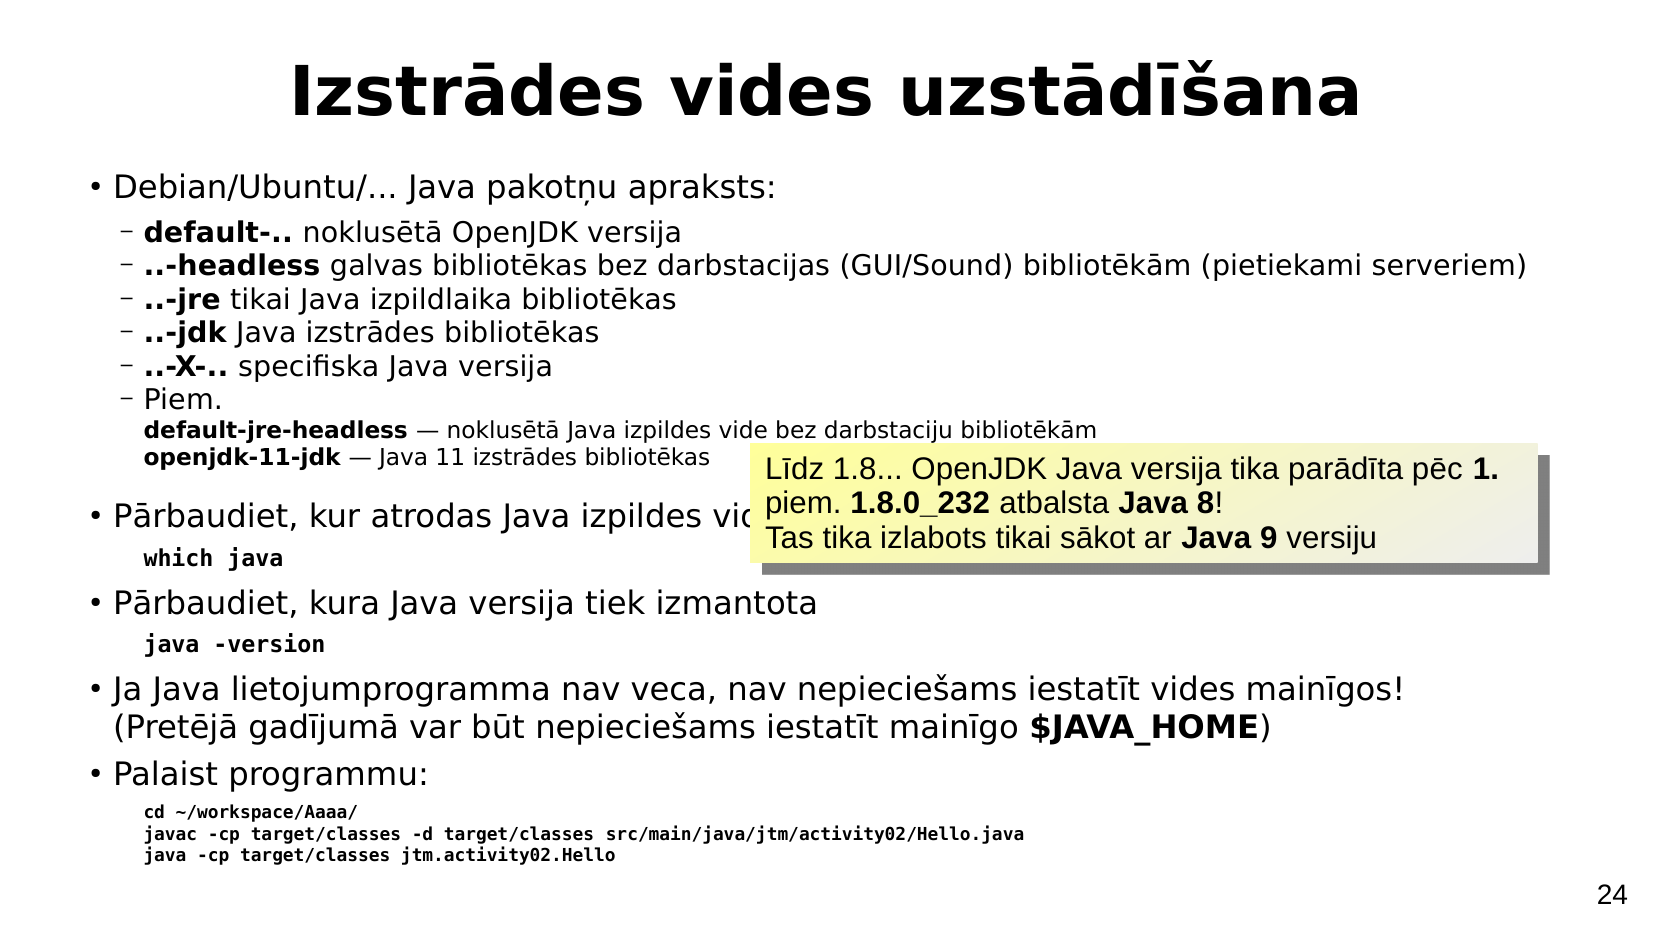

# Izstrādes vides uzstādīšana
Debian/Ubuntu/... Java pakotņu apraksts:
default-.. noklusētā OpenJDK versija
..-headless galvas bibliotēkas bez darbstacijas (GUI/Sound) bibliotēkām (pietiekami serveriem)
..-jre tikai Java izpildlaika bibliotēkas
..-jdk Java izstrādes bibliotēkas
..-X-.. specifiska Java versija
Piem.
default-jre-headless — noklusētā Java izpildes vide bez darbstaciju bibliotēkām
openjdk-11-jdk — Java 11 izstrādes bibliotēkas
Pārbaudiet, kur atrodas Java izpildes vide
which java
Pārbaudiet, kura Java versija tiek izmantota
java -version
Ja Java lietojumprogramma nav veca, nav nepieciešams iestatīt vides mainīgos!
(Pretējā gadījumā var būt nepieciešams iestatīt mainīgo $JAVA_HOME)
Palaist programmu:
cd ~/workspace/Aaaa/
javac -cp target/classes -d target/classes src/main/java/jtm/activity02/Hello.java
java -cp target/classes jtm.activity02.Hello
Līdz 1.8... OpenJDK Java versija tika parādīta pēc 1.
piem. 1.8.0_232 atbalsta Java 8!
Tas tika izlabots tikai sākot ar Java 9 versiju